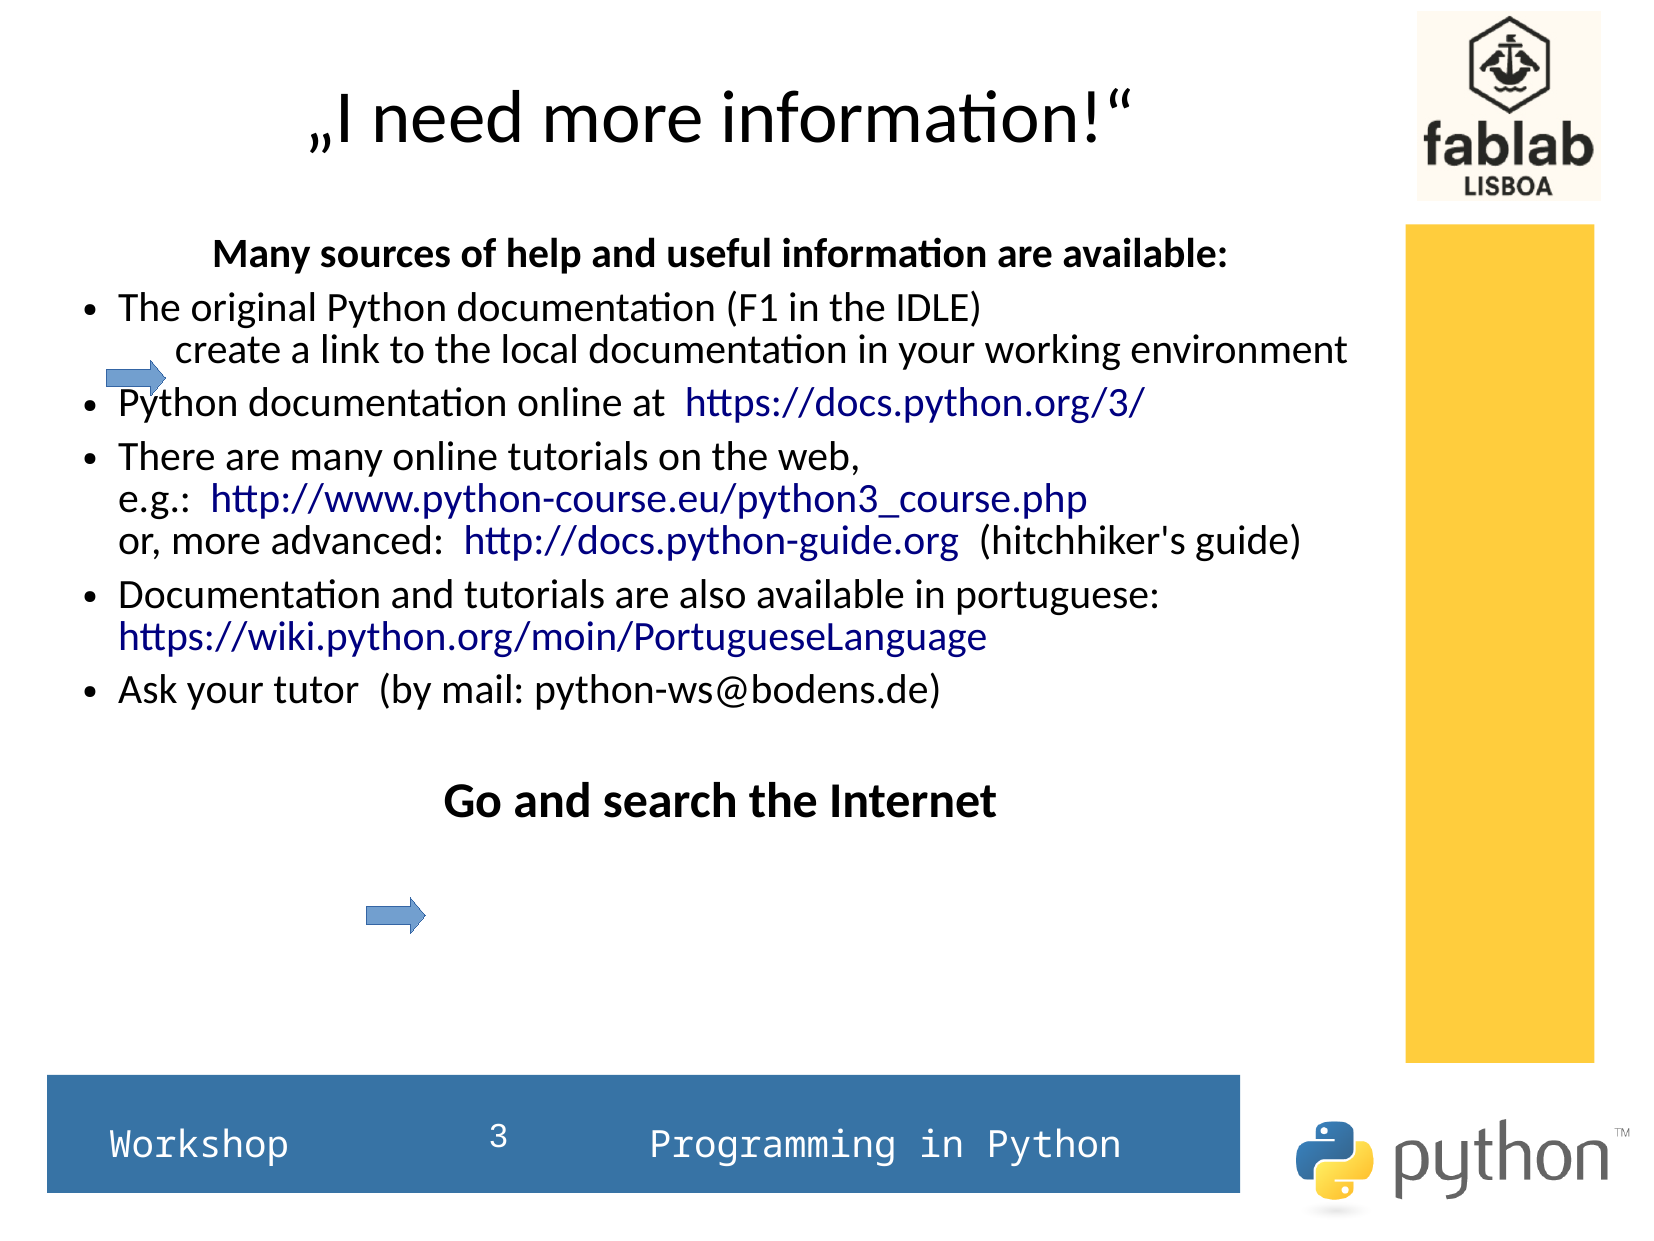

„I need more information!“
# Many sources of help and useful information are available:
The original Python documentation (F1 in the IDLE)
 create a link to the local documentation in your working environment
Python documentation online at https://docs.python.org/3/
There are many online tutorials on the web,
e.g.: http://www.python-course.eu/python3_course.php
or, more advanced: http://docs.python-guide.org (hitchhiker's guide)
Documentation and tutorials are also available in portuguese:
https://wiki.python.org/moin/PortugueseLanguage
Ask your tutor (by mail: python-ws@bodens.de)
Go and search the Internet
Workshop Programming in Python